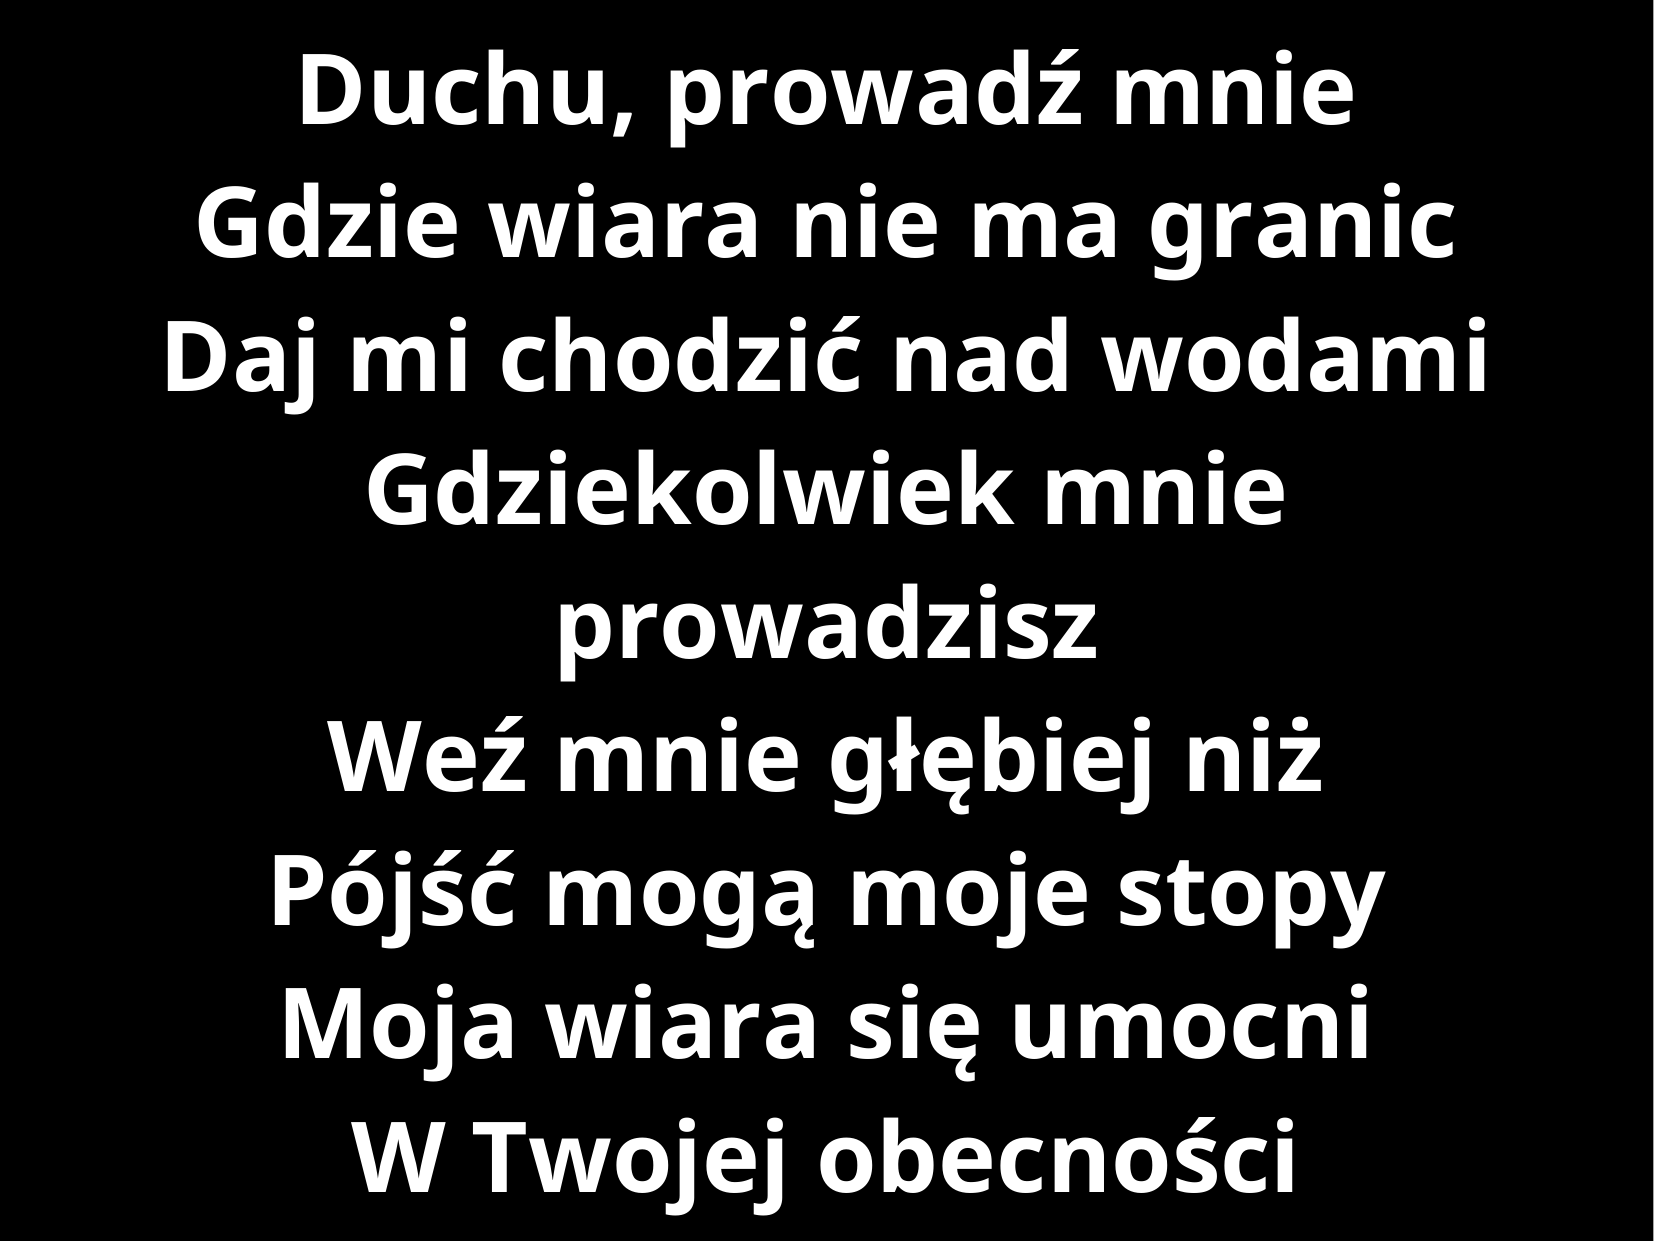

# Duchu, prowadź mnie Gdzie wiara nie ma granic Daj mi chodzić nad wodami Gdziekolwiek mnie prowadzisz Weź mnie głębiej niż Pójść mogą moje stopy Moja wiara się umocni W Twojej obecności